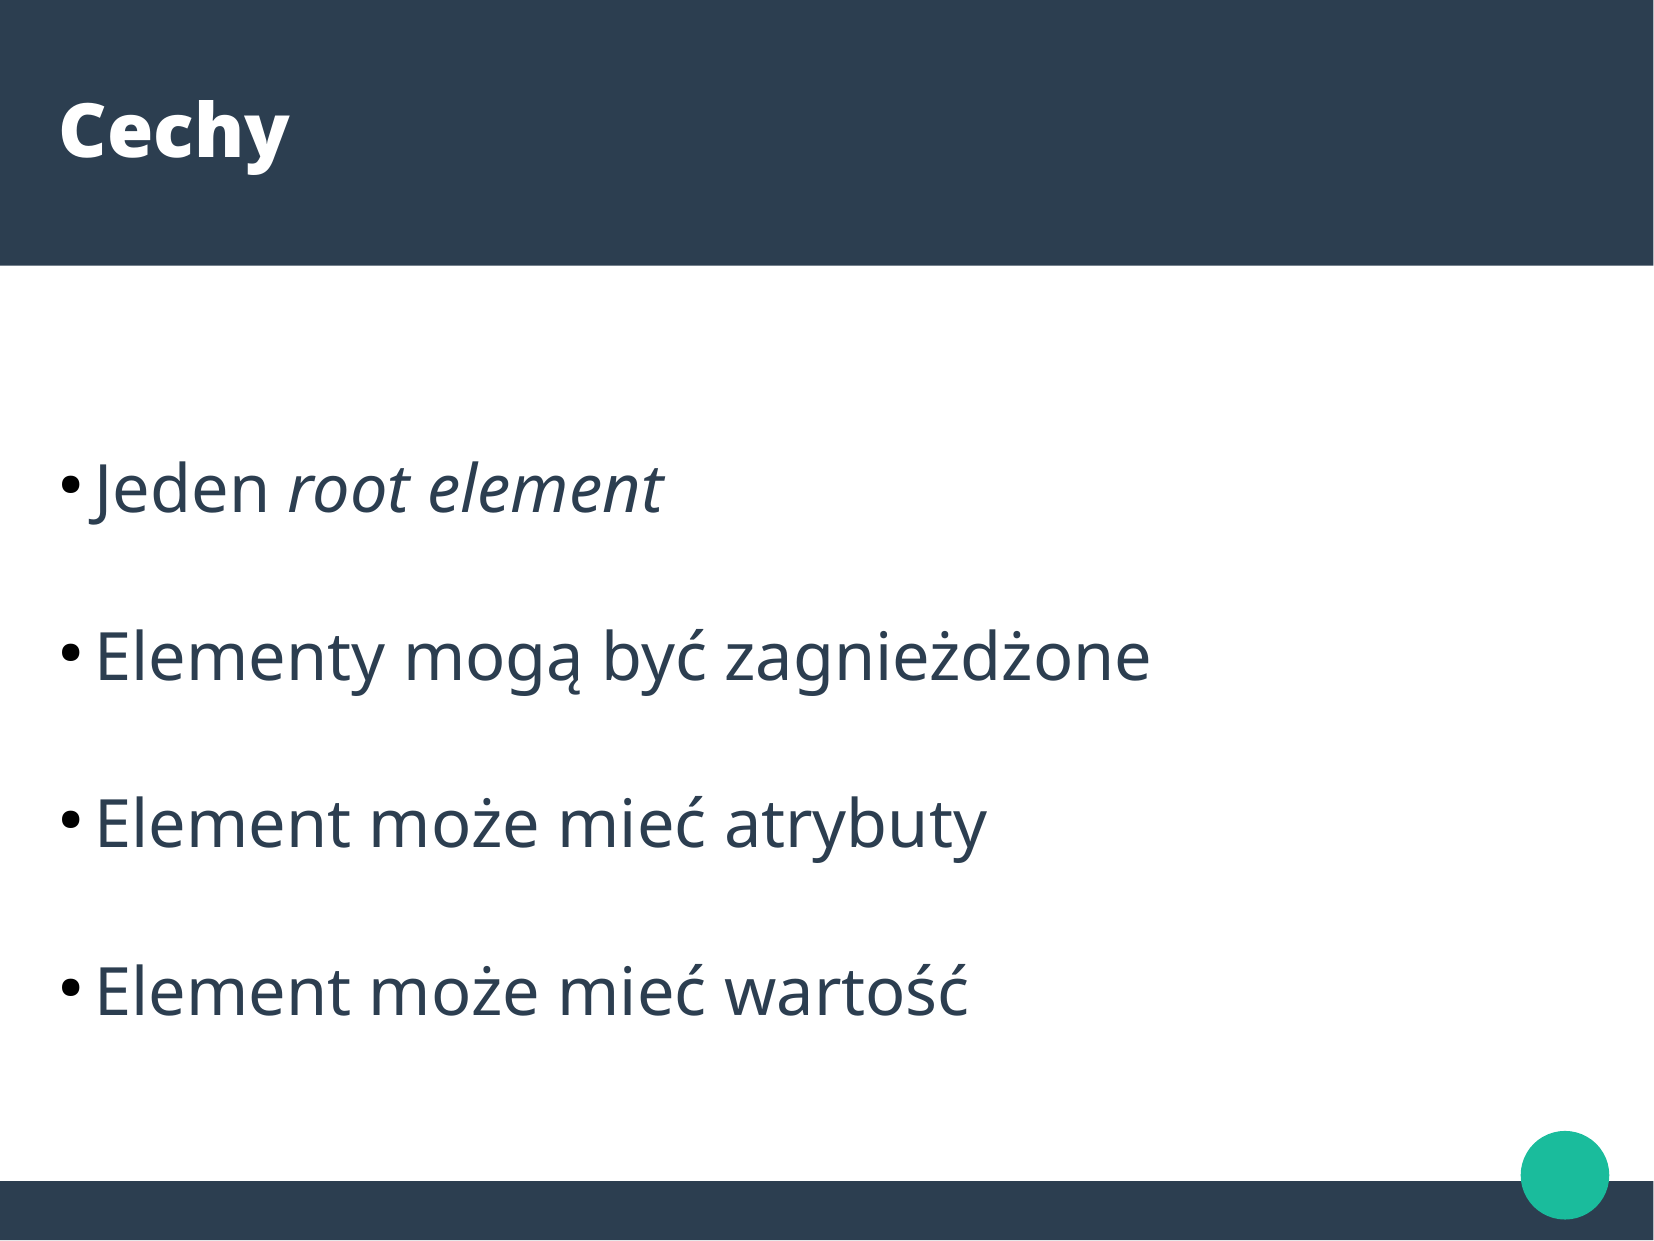

# Cechy
Jeden root element
Elementy mogą być zagnieżdżone
Element może mieć atrybuty
Element może mieć wartość